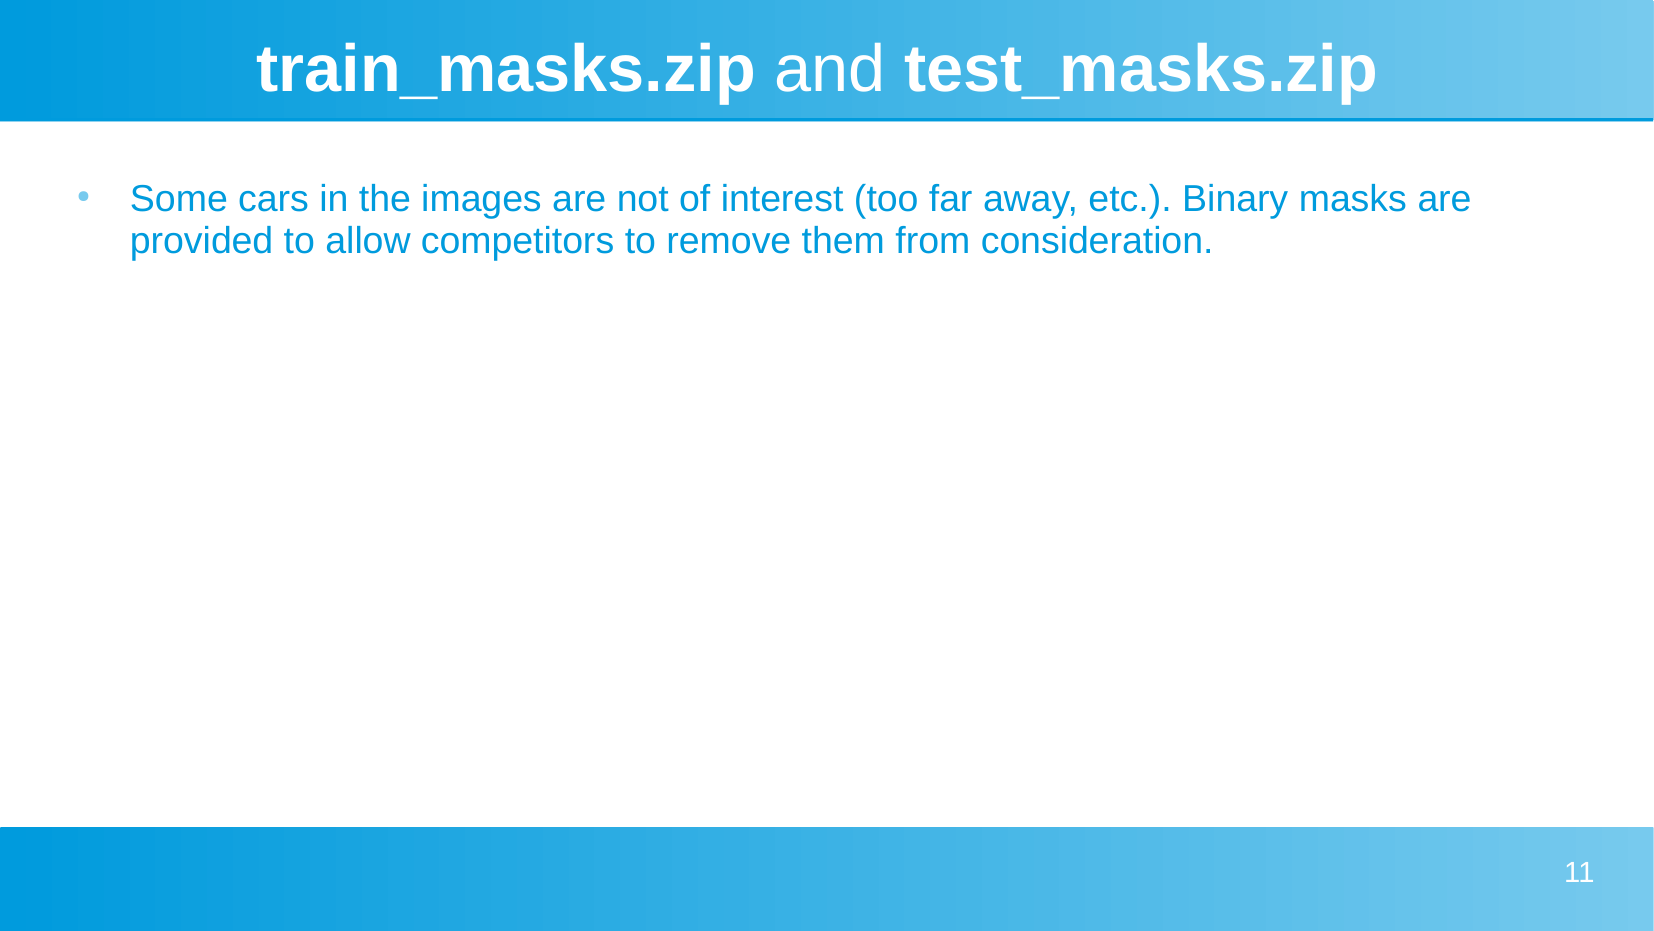

# train_masks.zip and test_masks.zip
Some cars in the images are not of interest (too far away, etc.). Binary masks are provided to allow competitors to remove them from consideration.
11